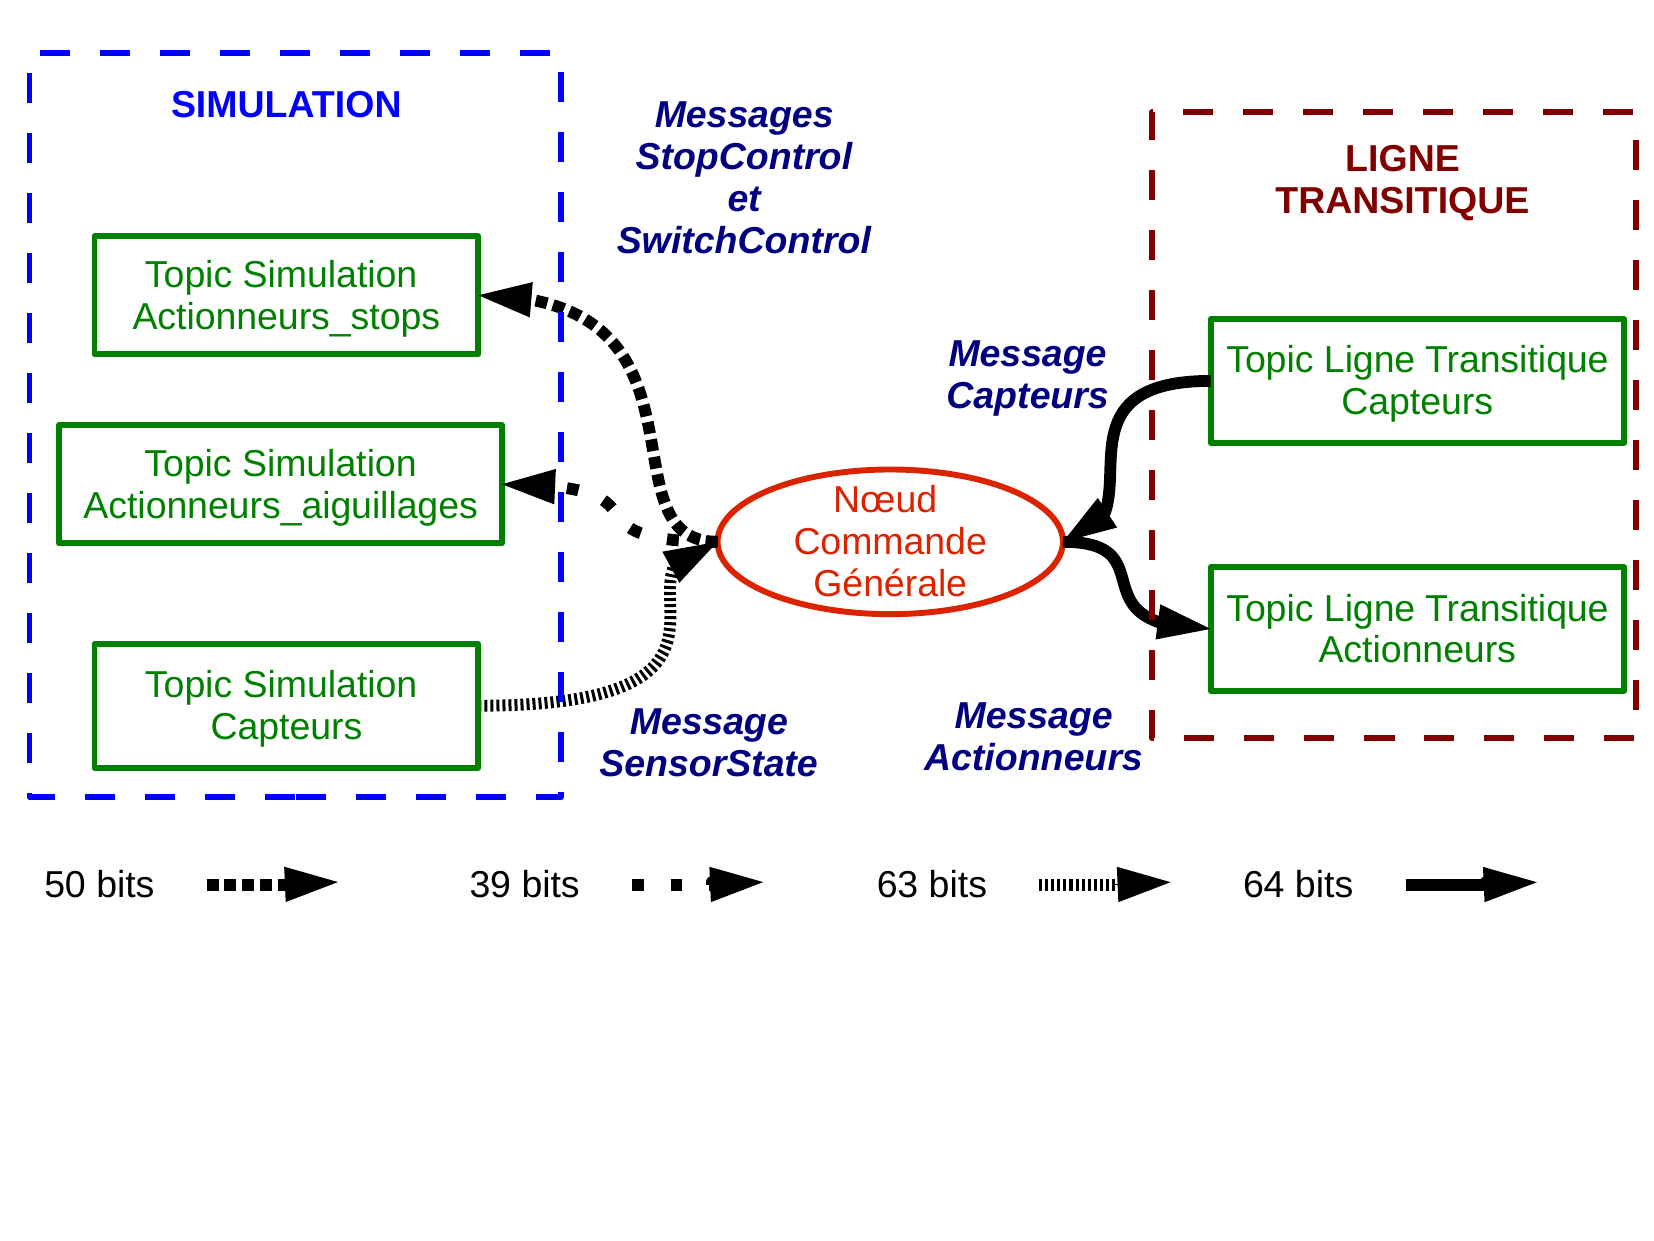

SIMULATION
Messages StopControl
et
SwitchControl
LIGNE
TRANSITIQUE
Topic Simulation
Actionneurs_stops
Topic Ligne Transitique
Capteurs
Message
Capteurs
Topic Simulation
Actionneurs_aiguillages
Nœud
Commande
Générale
Topic Ligne Transitique
Actionneurs
Topic Simulation
Capteurs
Message
Actionneurs
Message SensorState
50 bits
39 bits
63 bits
64 bits